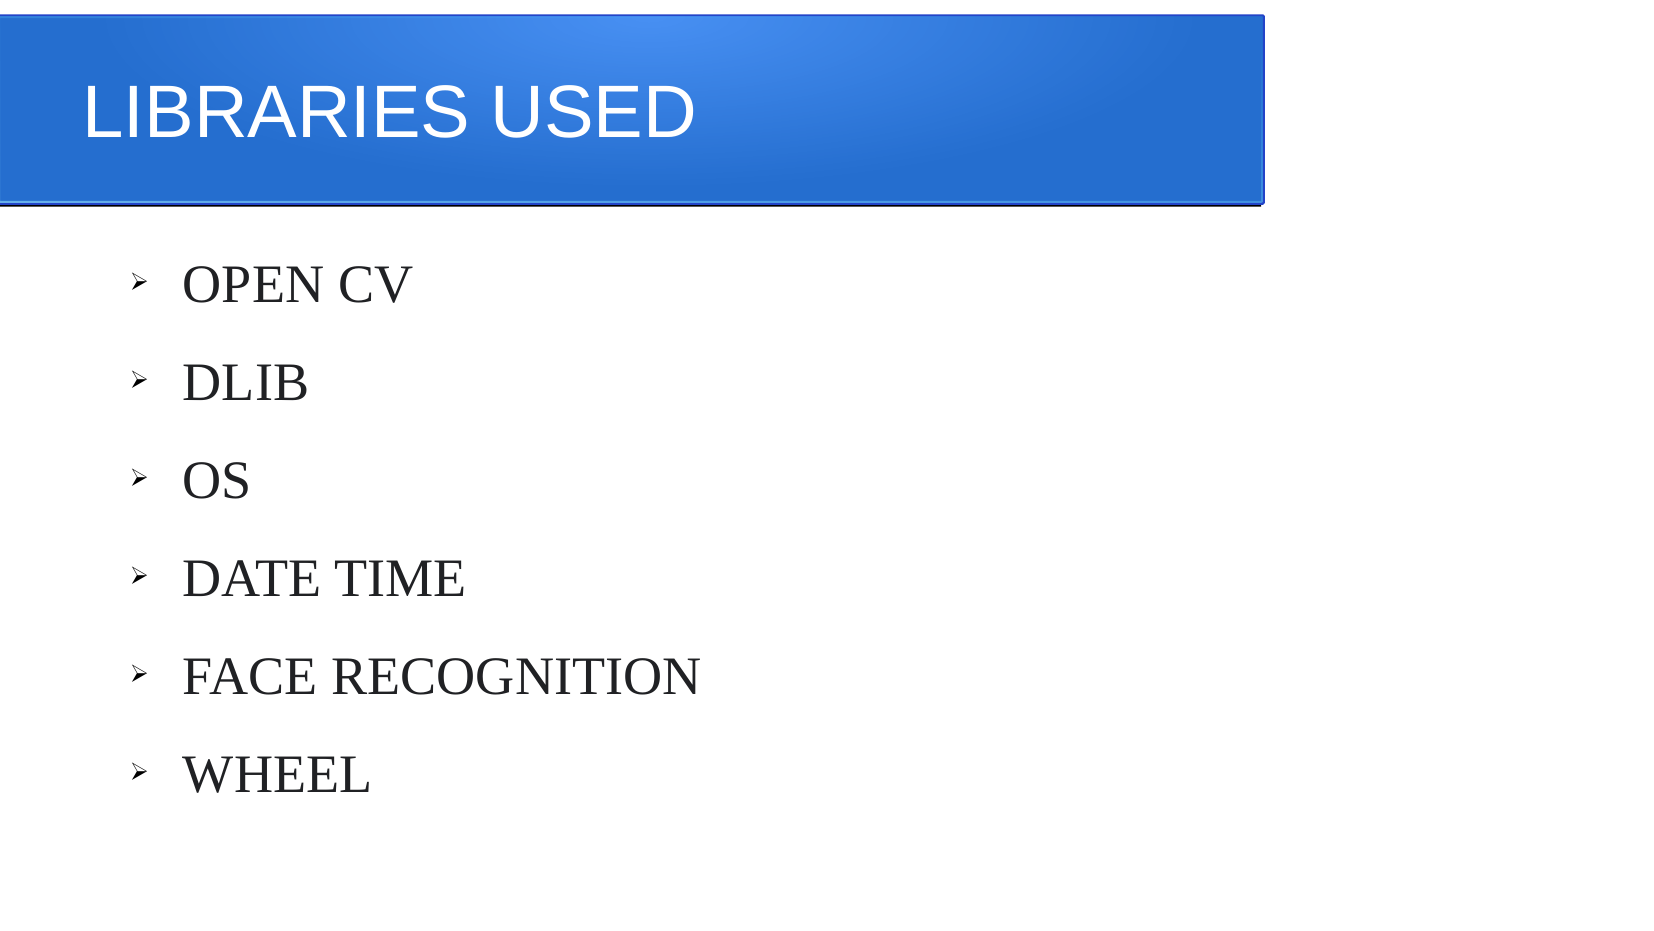

# LIBRARIES USED
OPEN CV
DLIB
OS
DATE TIME
FACE RECOGNITION
WHEEL